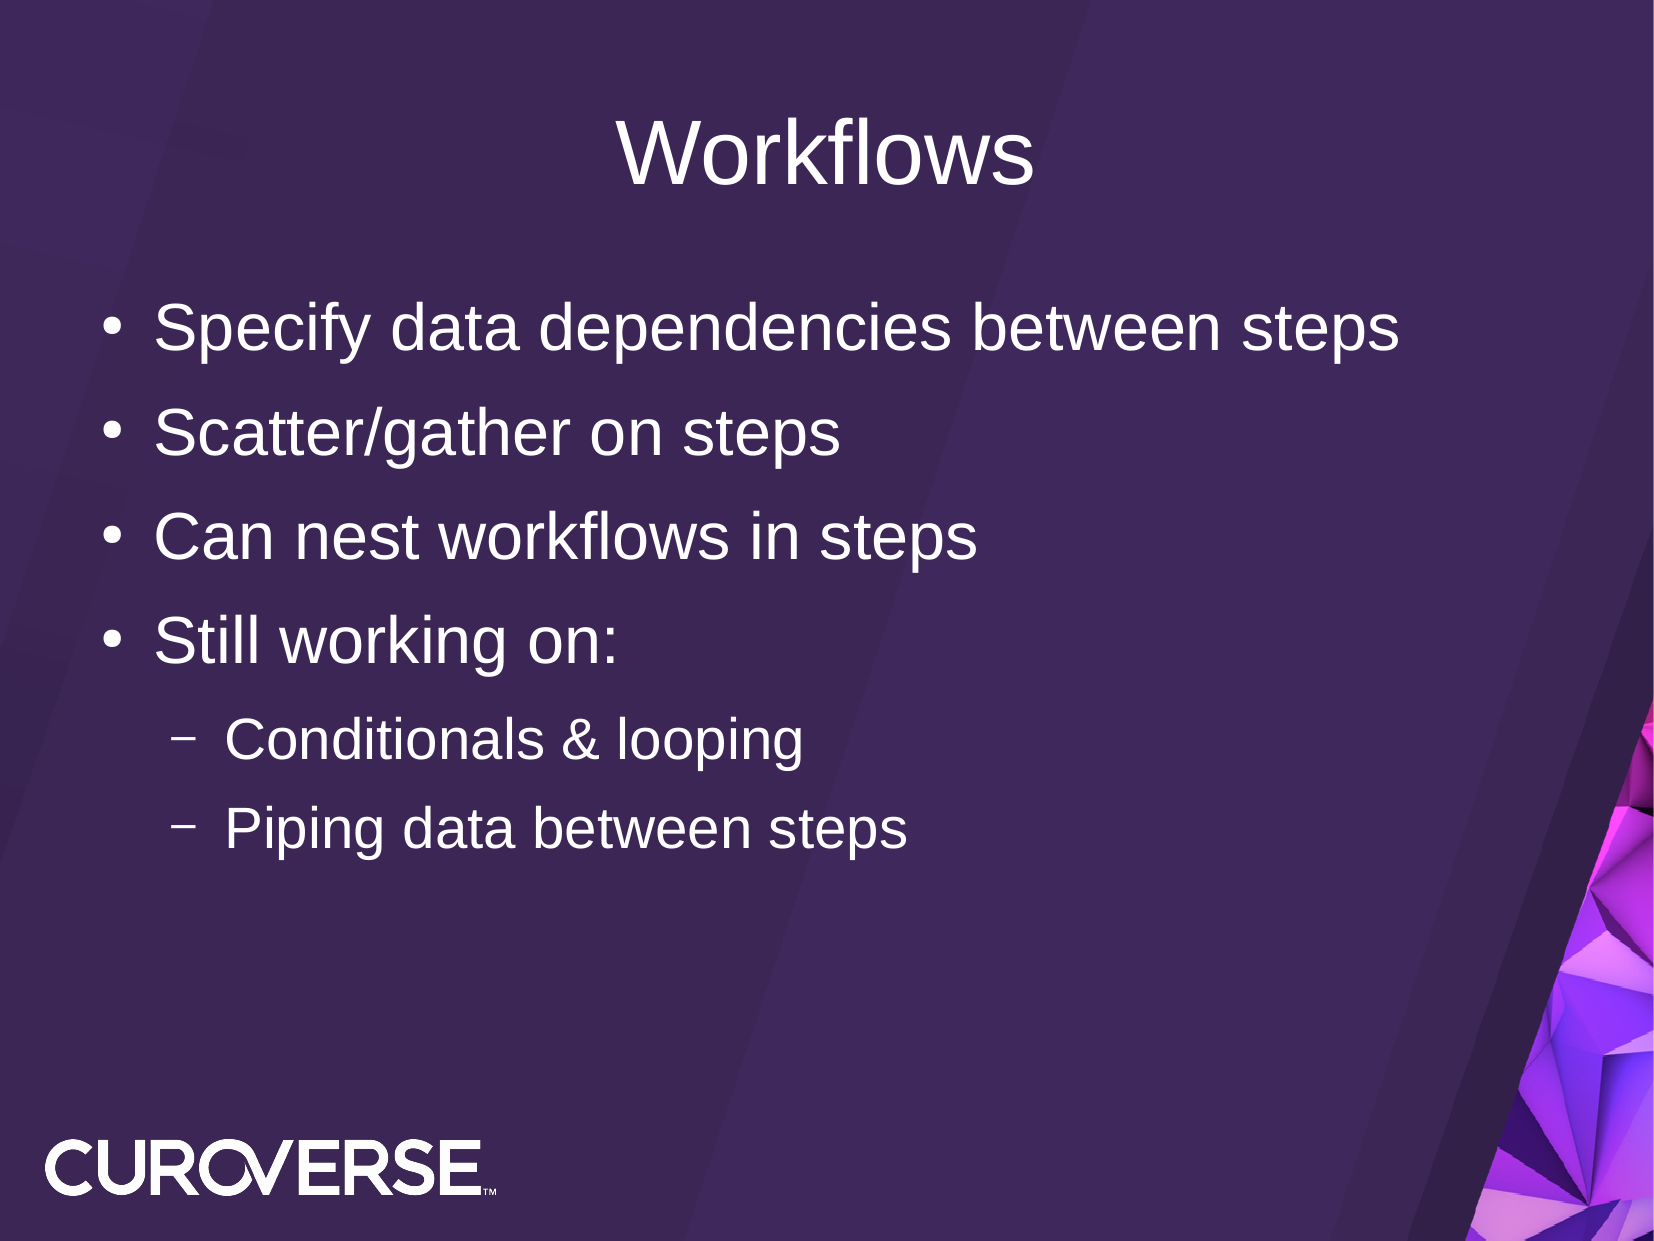

# Workflows
Specify data dependencies between steps
Scatter/gather on steps
Can nest workflows in steps
Still working on:
Conditionals & looping
Piping data between steps